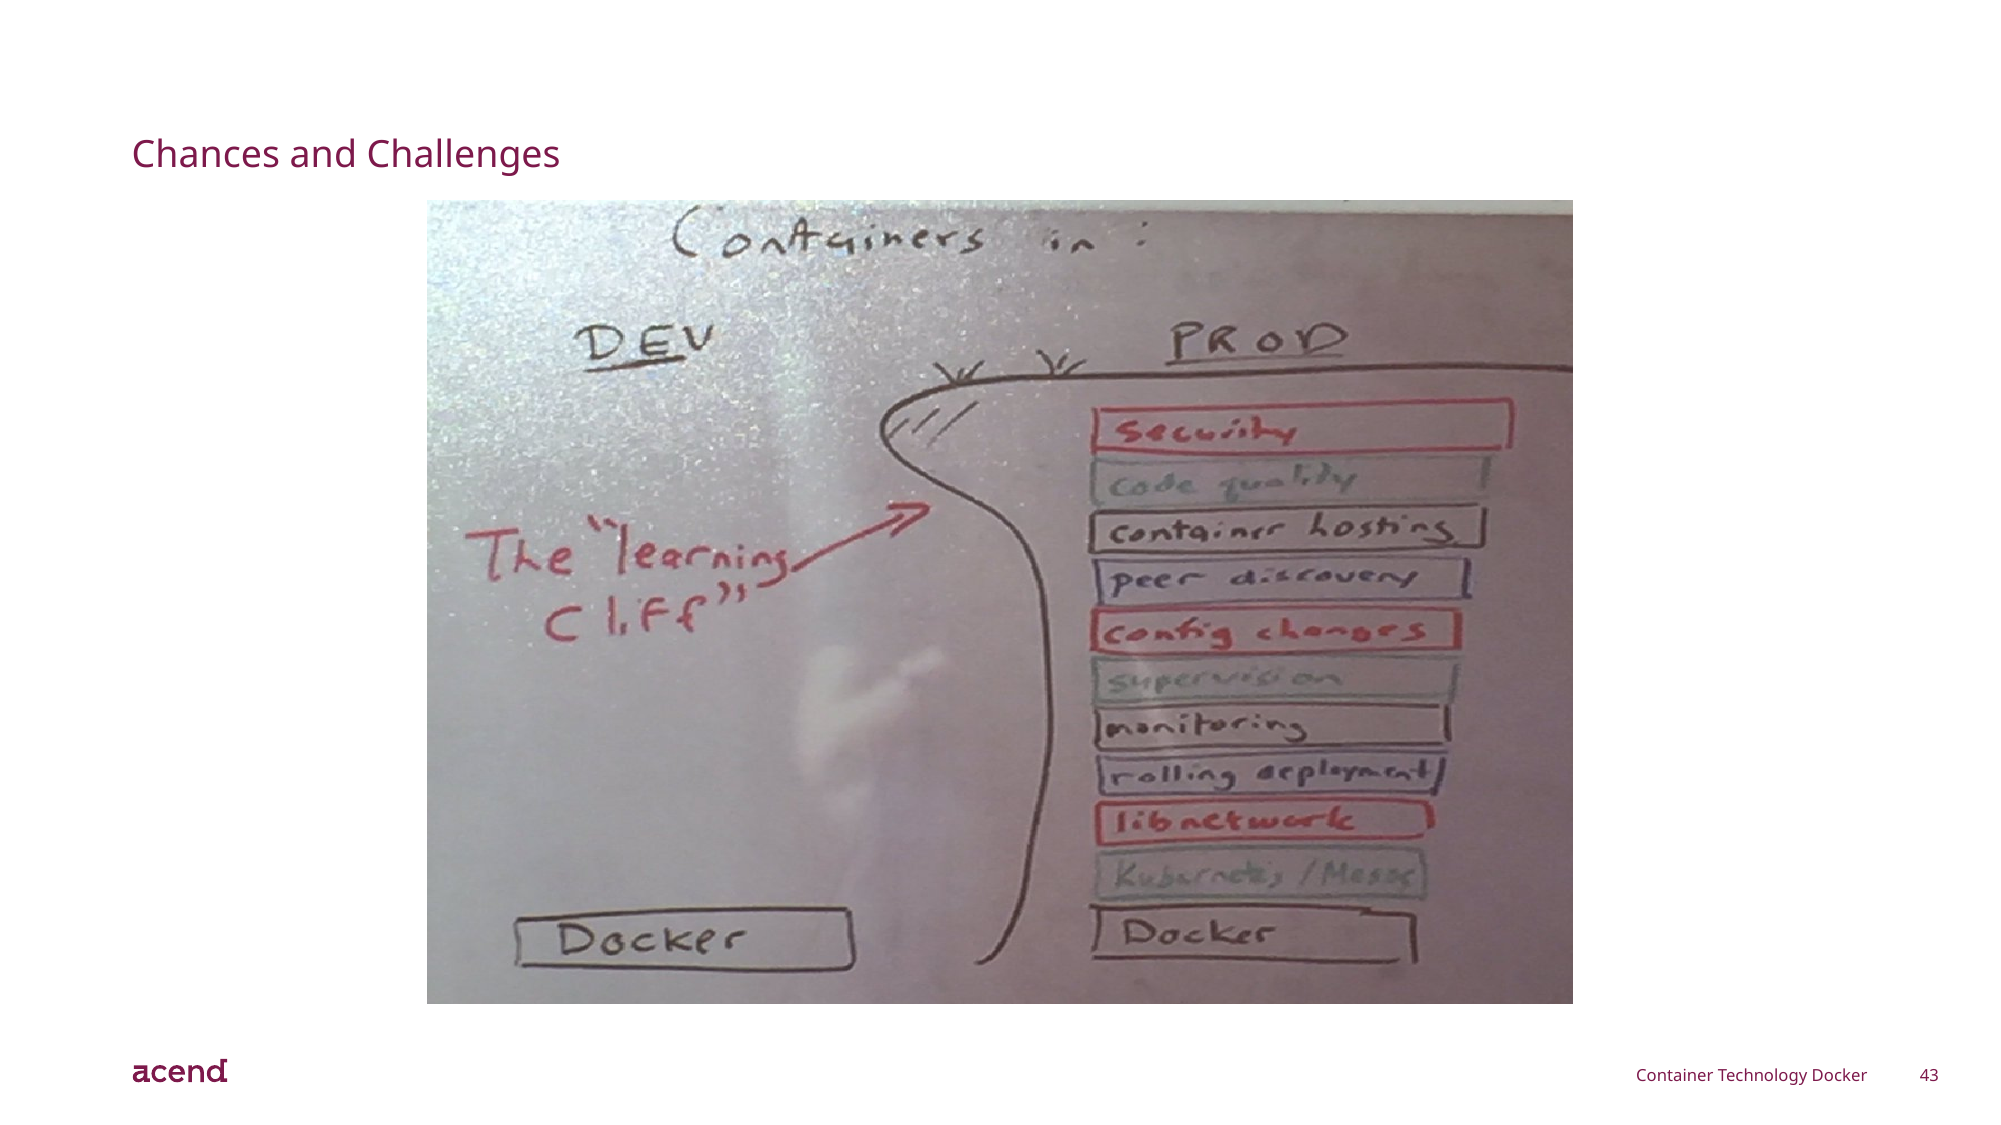

# Chances and Challenges
Container Technology Docker
43